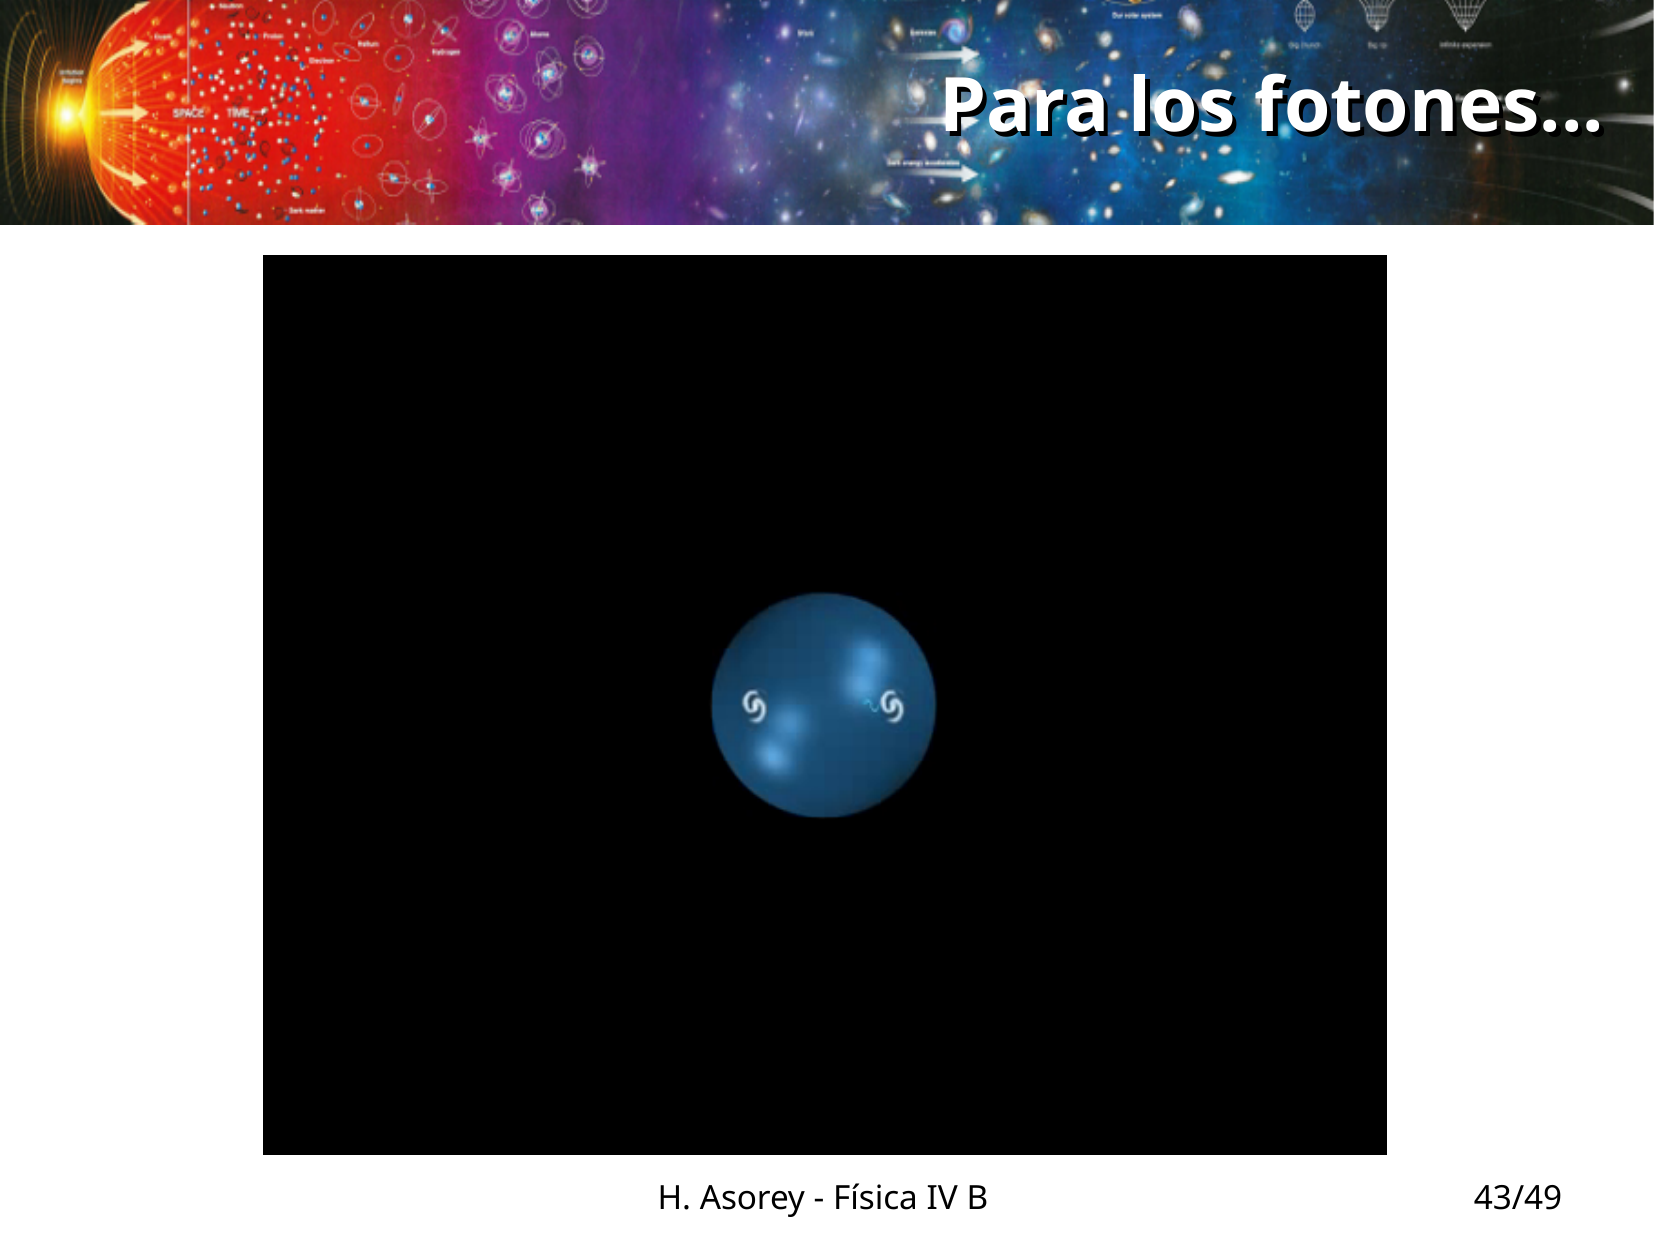

# Para los fotones...
H. Asorey - Física IV B
43